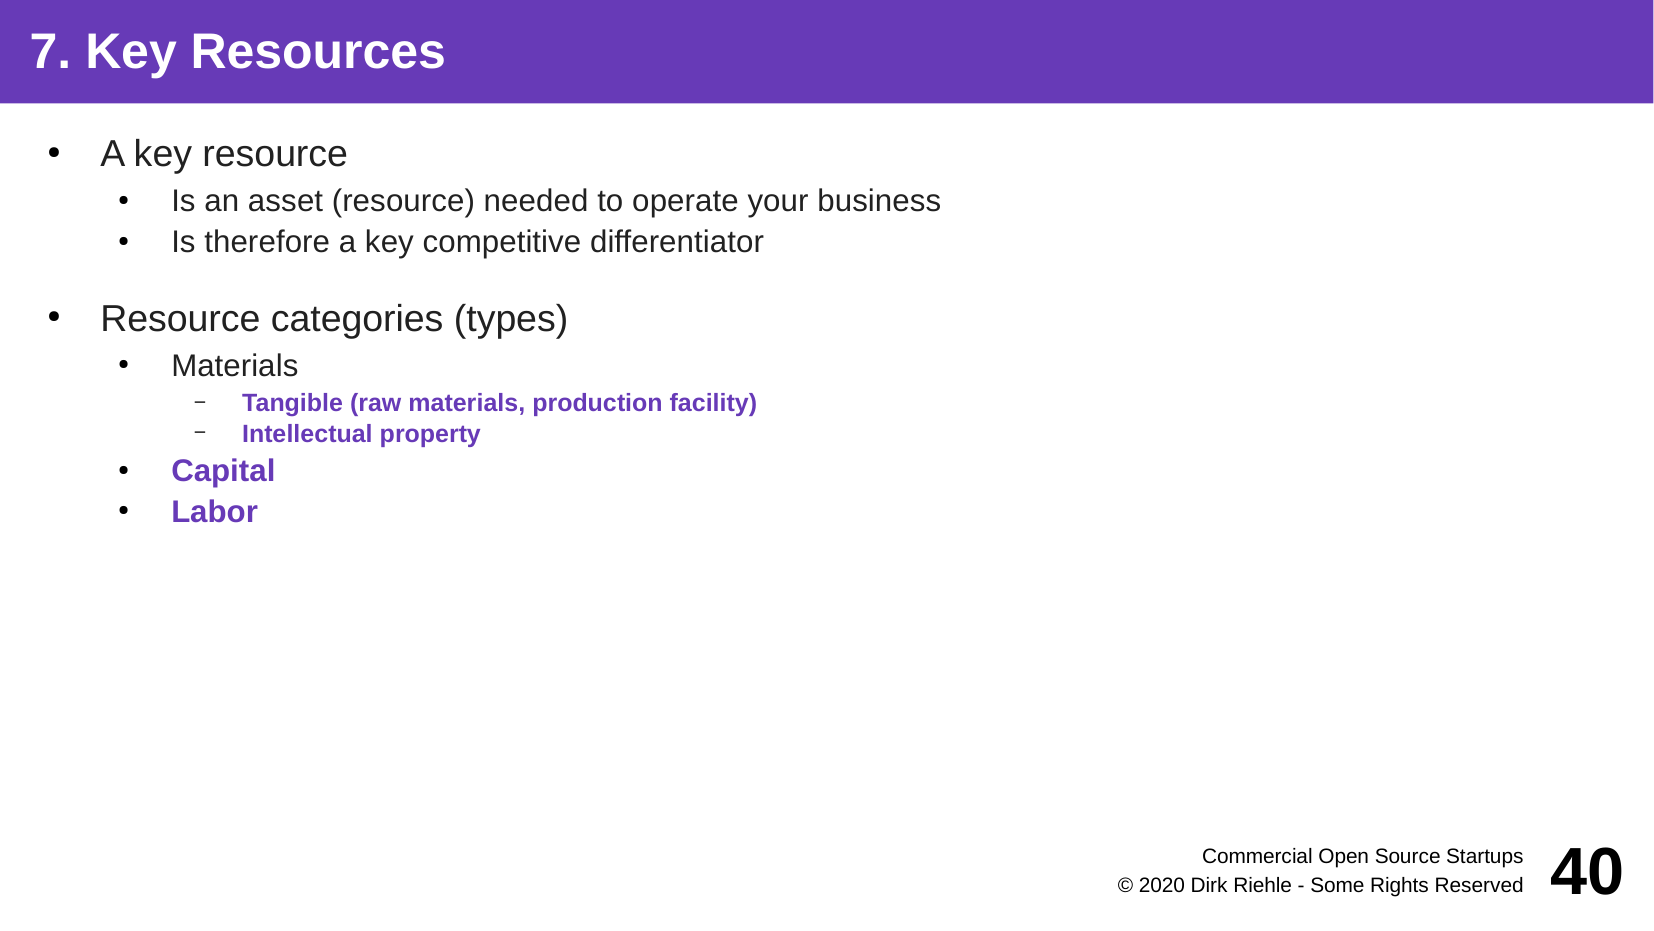

# 7. Key Resources
A key resource
Is an asset (resource) needed to operate your business
Is therefore a key competitive differentiator
Resource categories (types)
Materials
Tangible (raw materials, production facility)
Intellectual property
Capital
Labor
Commercial Open Source Startups
40
© 2020 Dirk Riehle - Some Rights Reserved